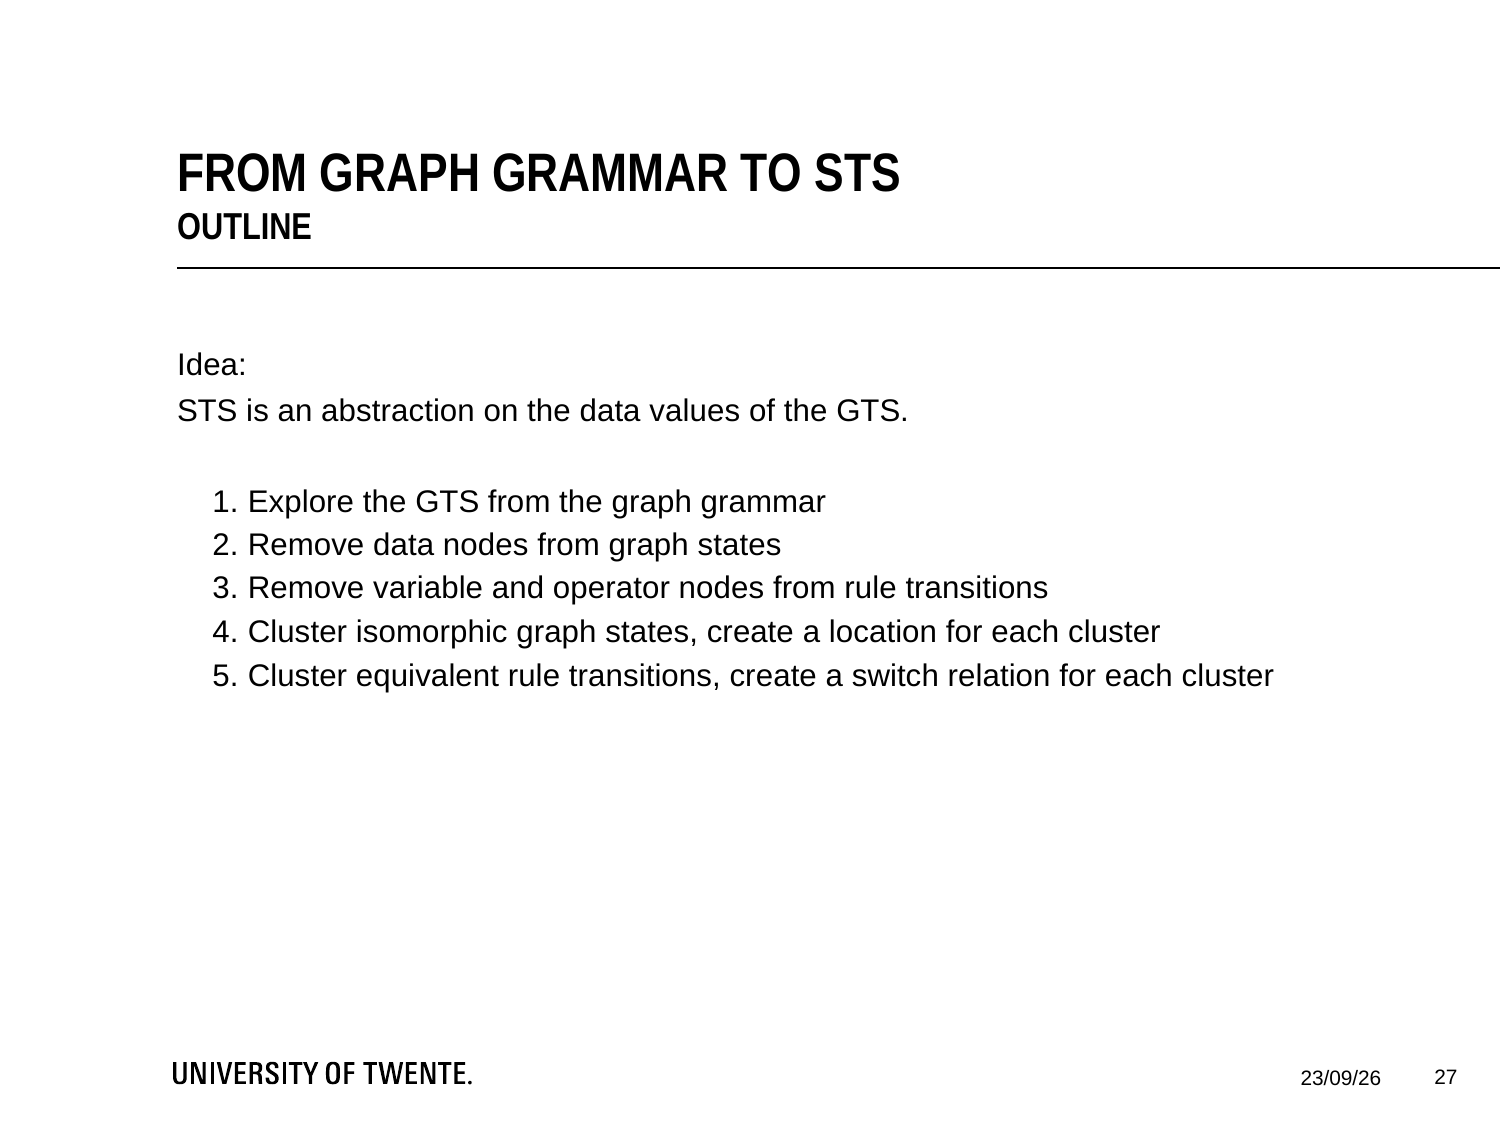

# FROM GRAPH GRAMMAR TO STS OUTLINE
Idea:
STS is an abstraction on the data values of the GTS.
Explore the GTS from the graph grammar
Remove data nodes from graph states
Remove variable and operator nodes from rule transitions
Cluster isomorphic graph states, create a location for each cluster
Cluster equivalent rule transitions, create a switch relation for each cluster